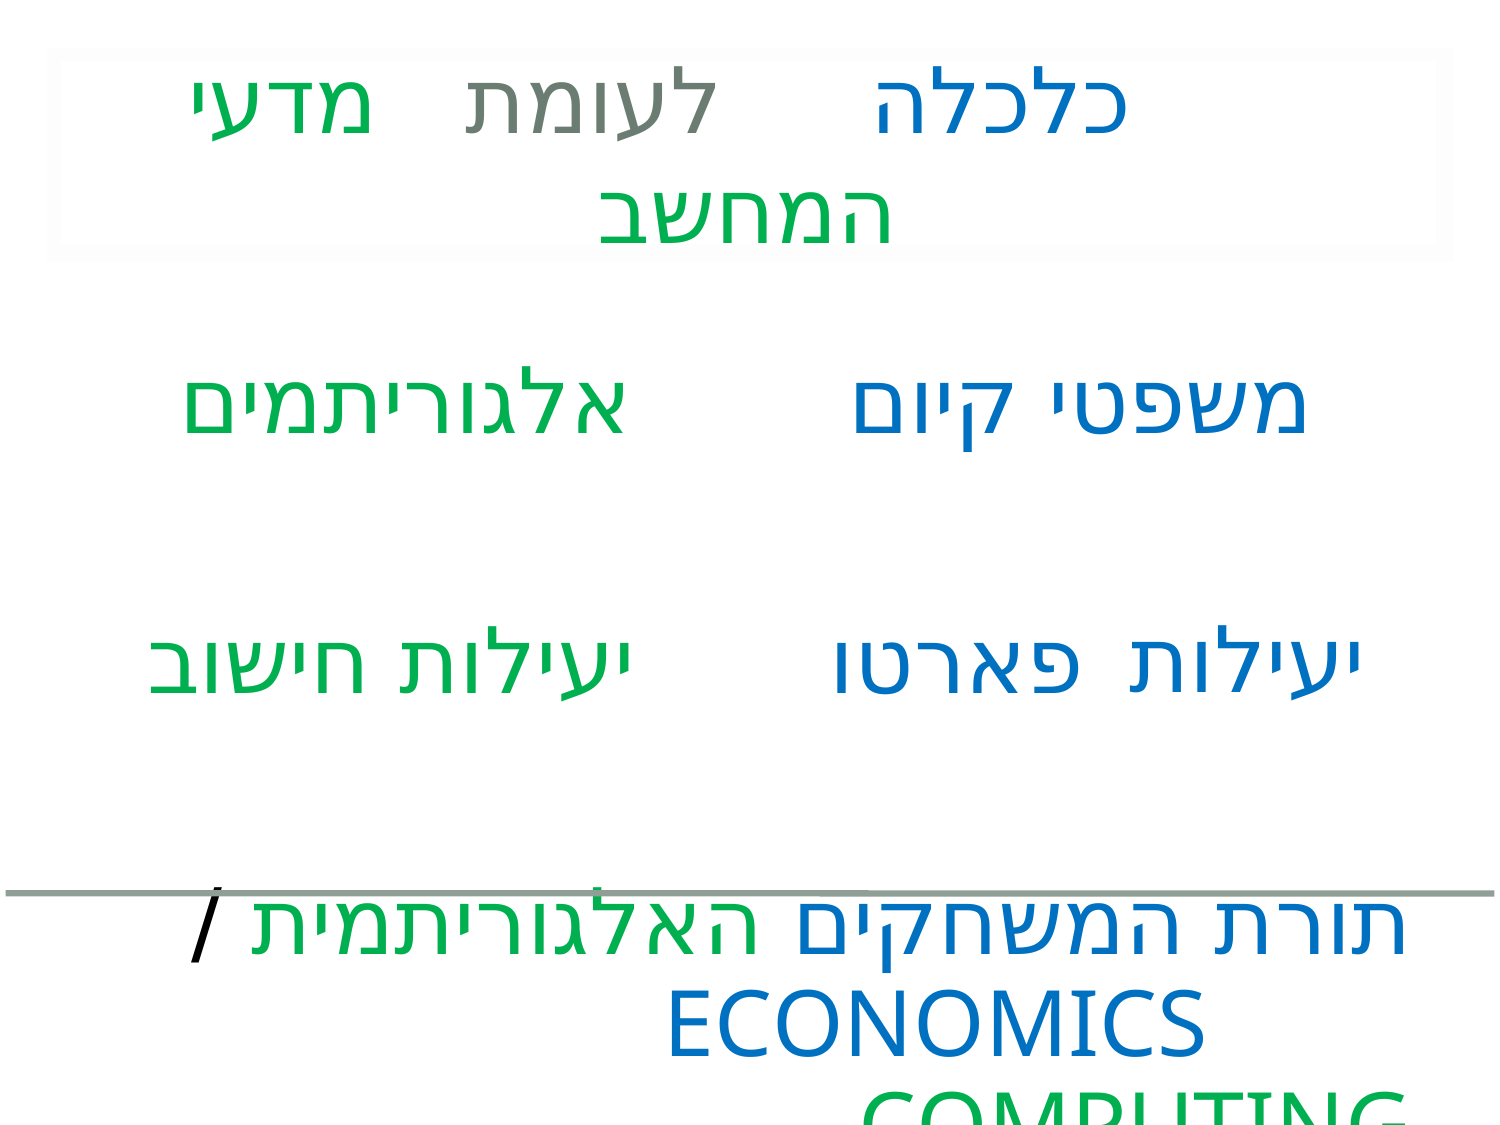

כלכלה לעומת מדעי המחשב
| אלגוריתמים | משפטי קיום |
| --- | --- |
| יעילות חישוב | פארטו |
| --- | --- |
יעילות
תורת המשחקים האלגוריתמית /
 ECONOMICS COMPUTING